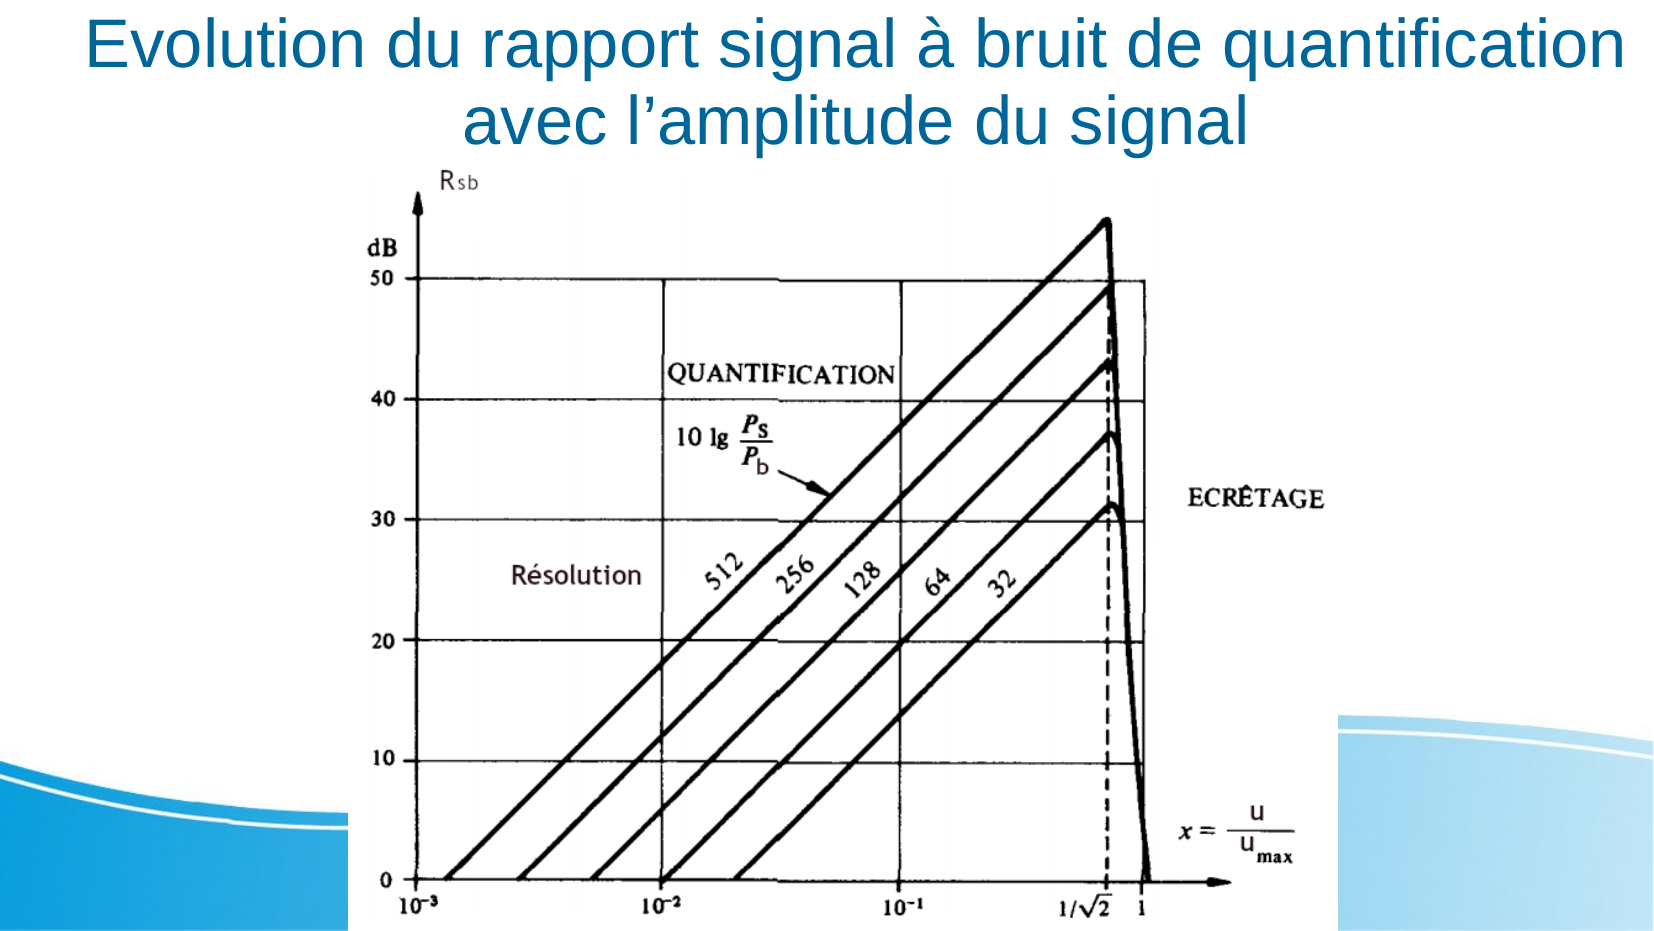

# Evolution du rapport signal à bruit de quantification avec l’amplitude du signal